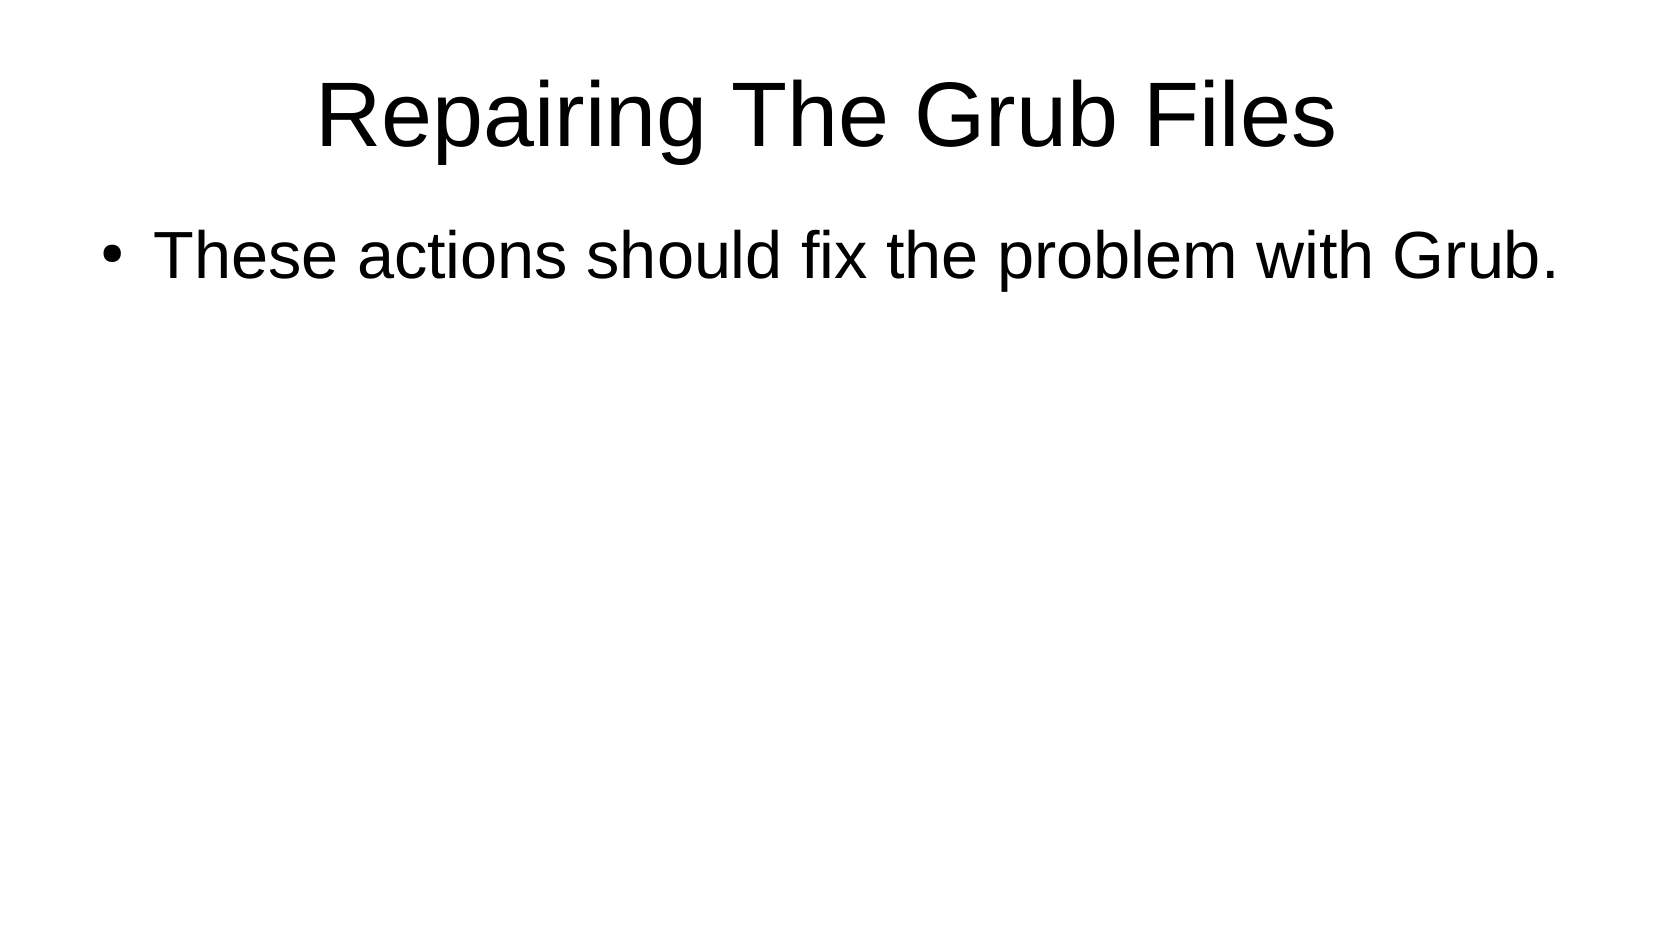

# Repairing The Grub Files
These actions should fix the problem with Grub.